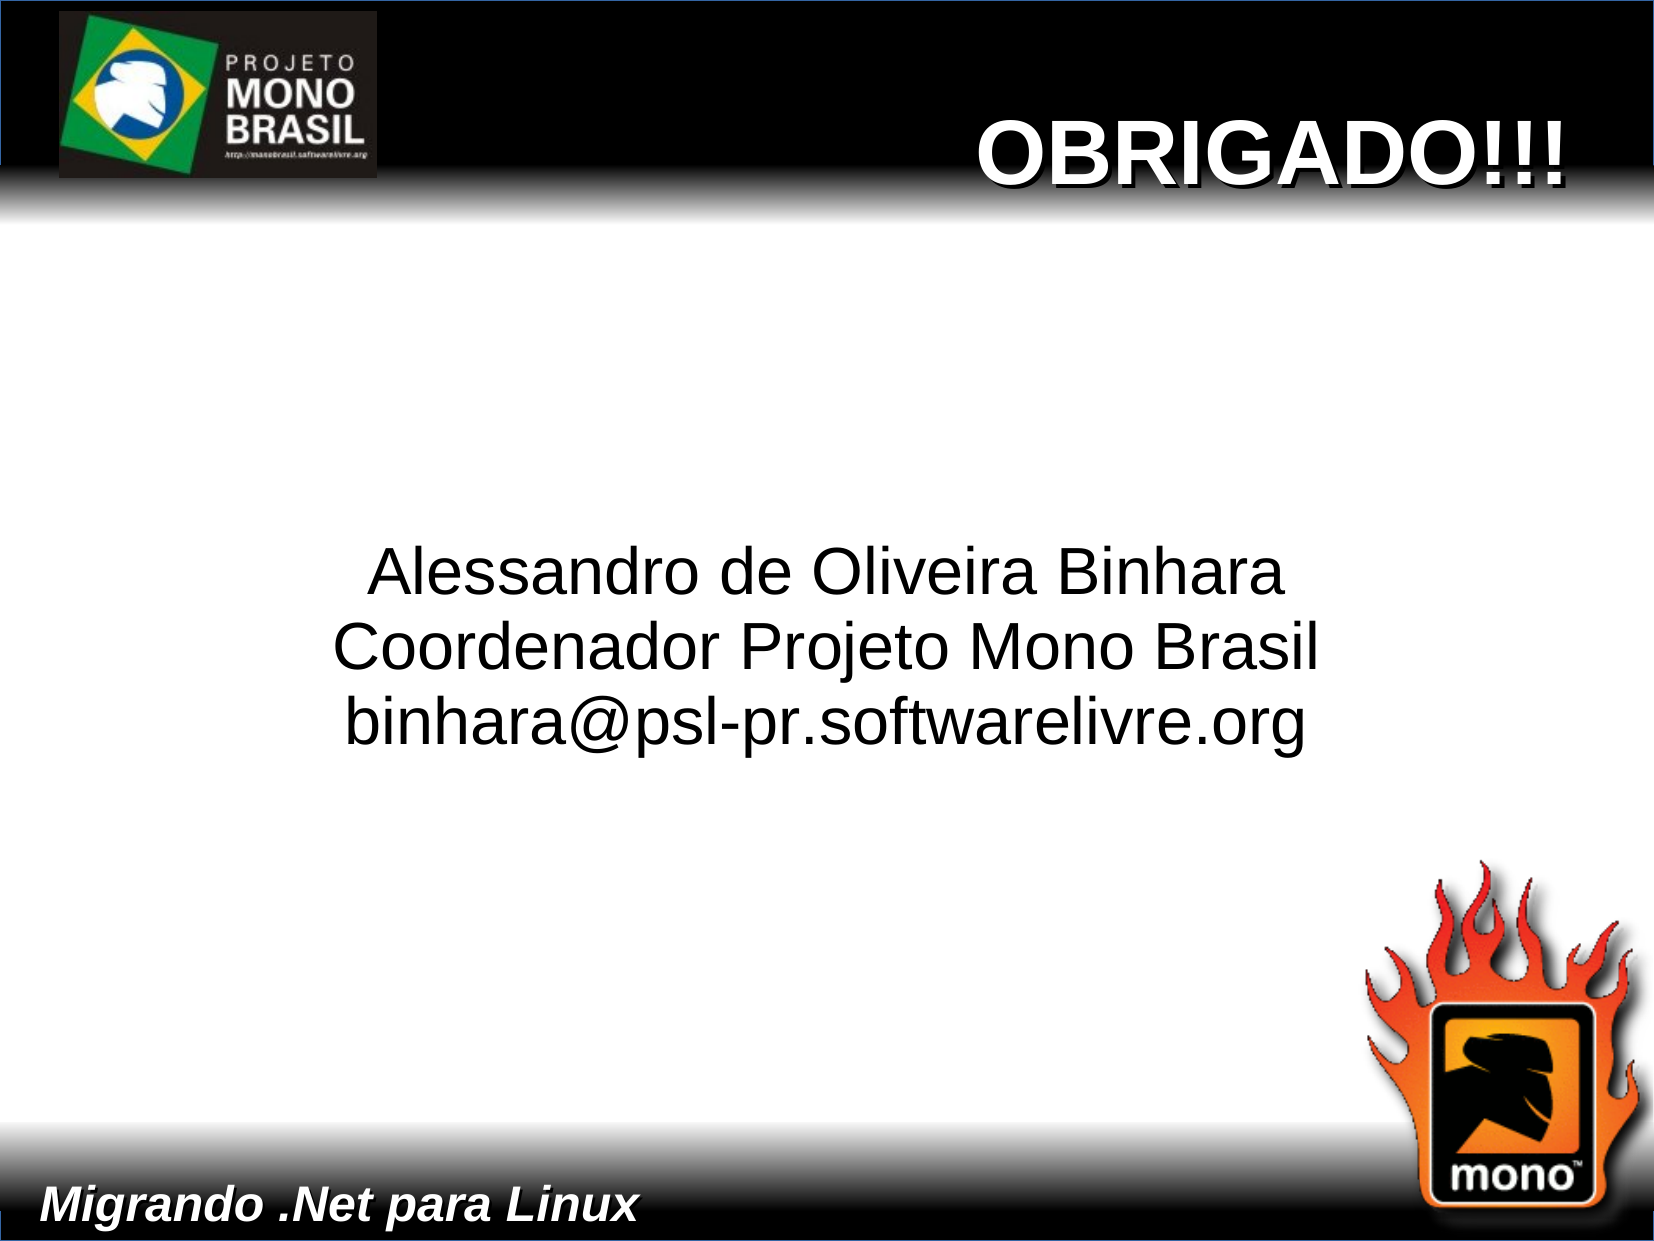

# OBRIGADO!!!
Alessandro de Oliveira Binhara
Coordenador Projeto Mono Brasil
binhara@psl-pr.softwarelivre.org
Migrando .Net para Linux